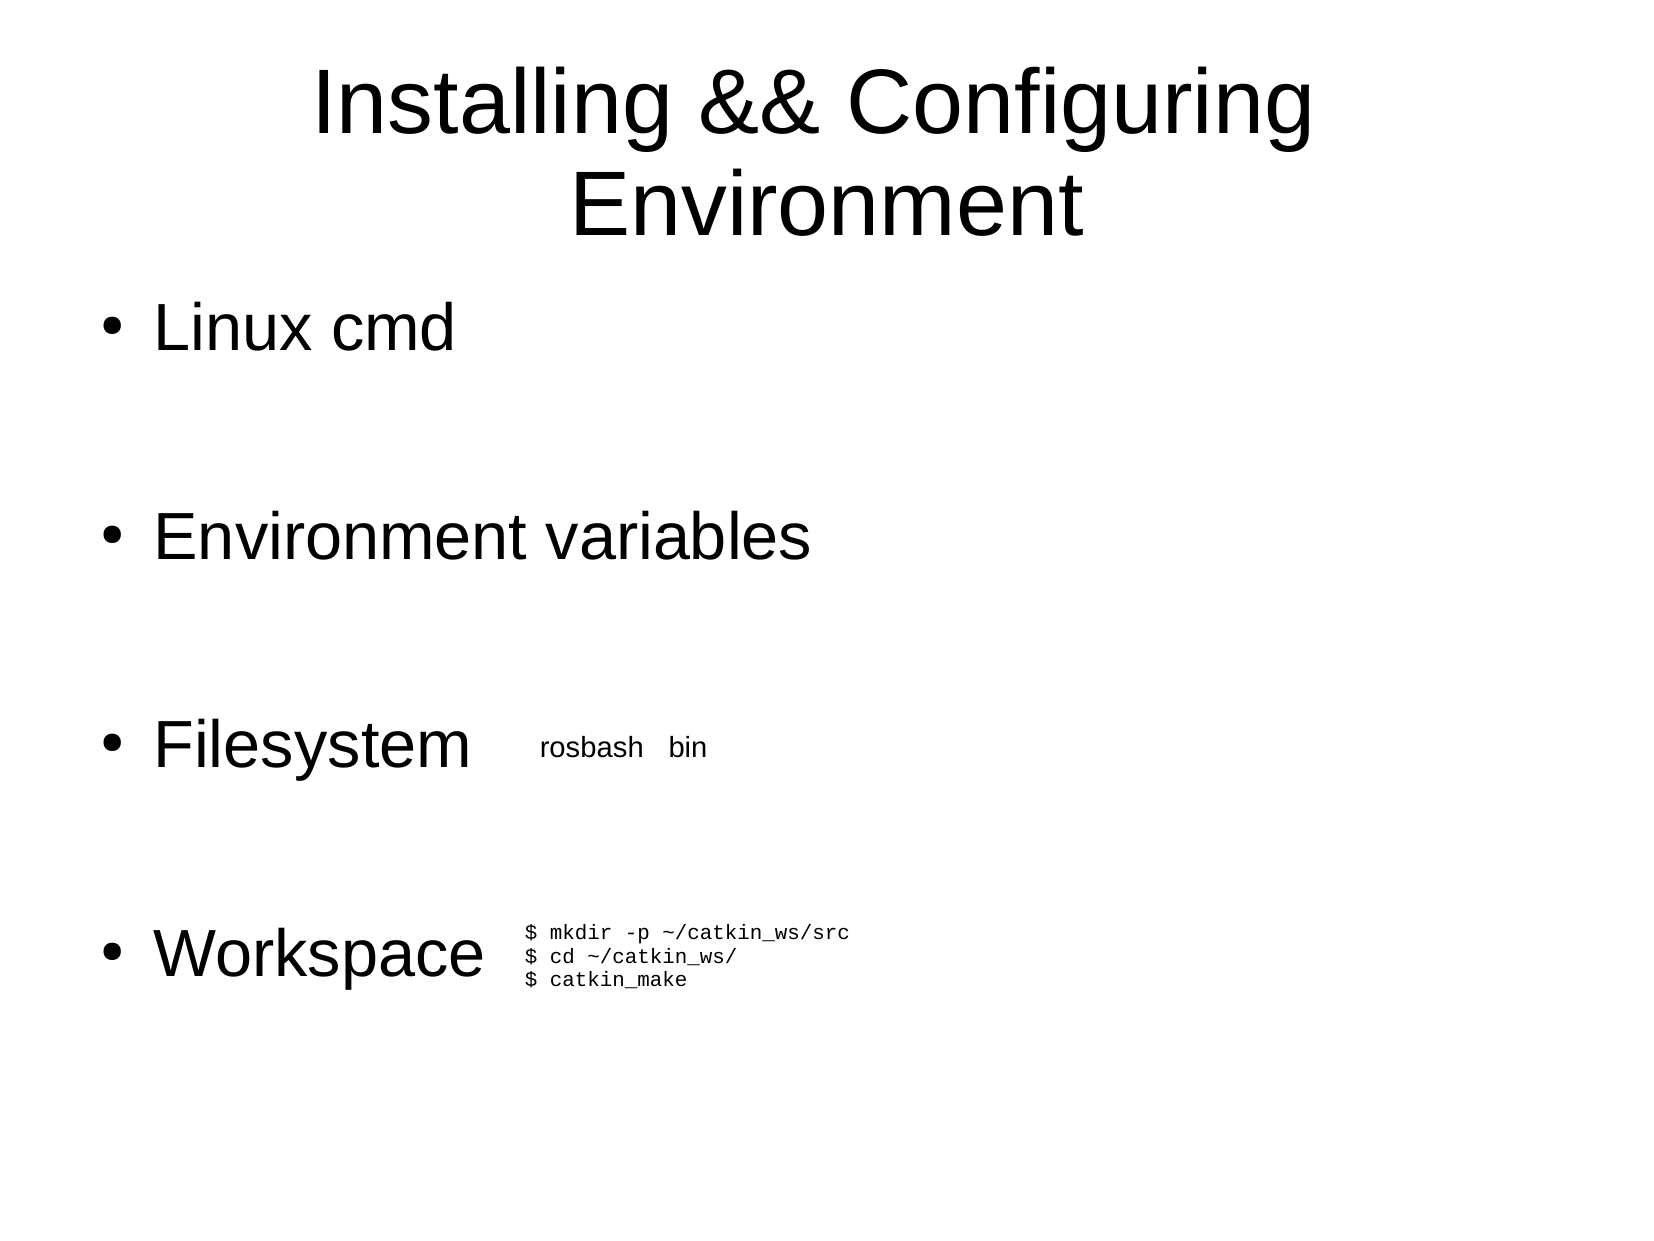

# Installing && Configuring Environment
Linux cmd
Environment variables
Filesystem
Workspace
rosbash bin
$ mkdir -p ~/catkin_ws/src
$ cd ~/catkin_ws/
$ catkin_make